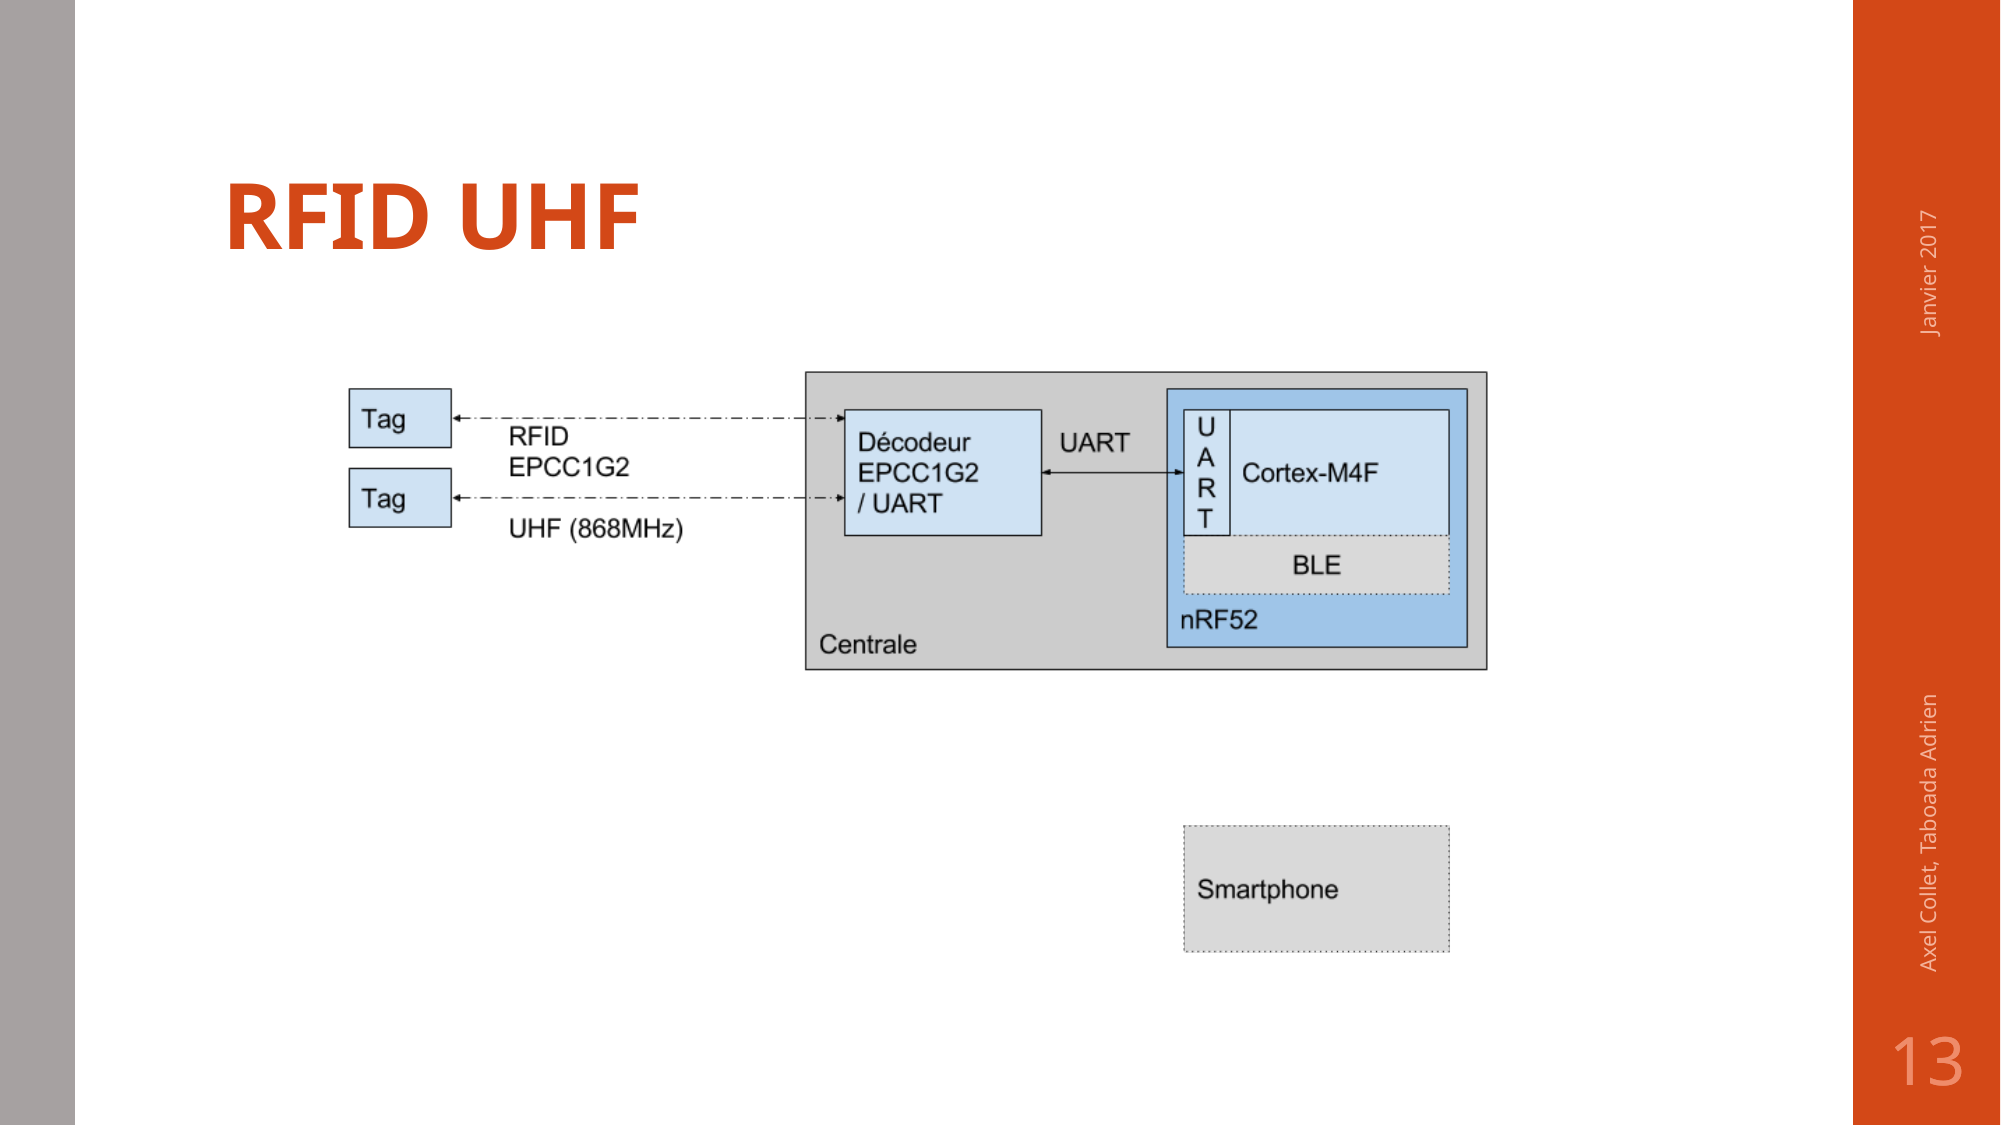

# RFID UHF
Janvier 2017
Axel Collet, Taboada Adrien